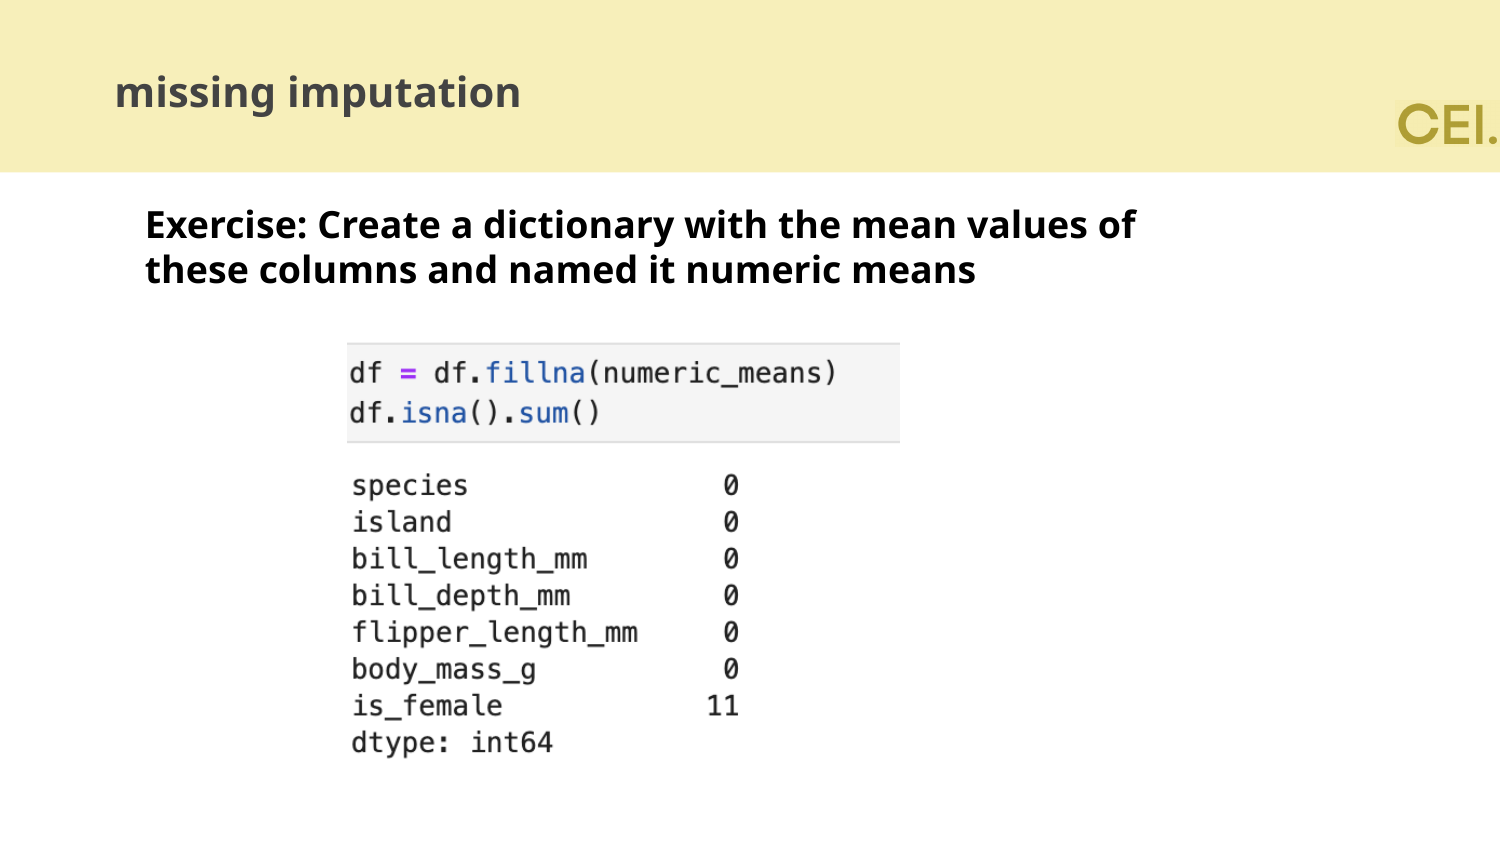

missing imputation
python if else statements
Exercise: Create a dictionary with the mean values of
these columns and named it numeric means